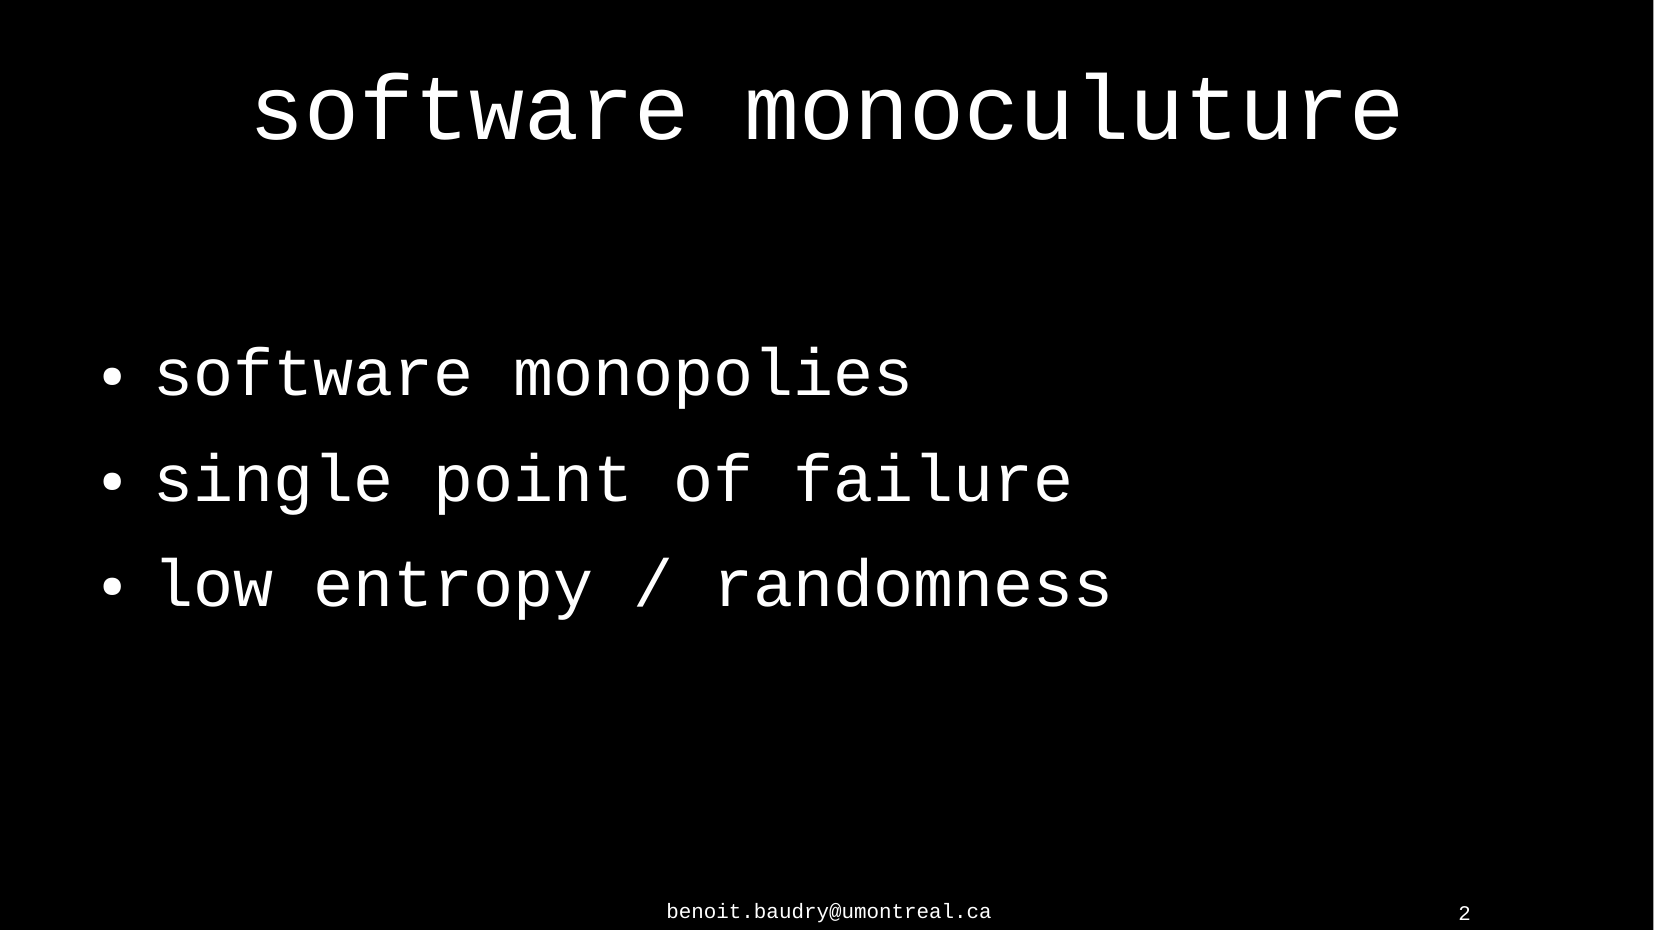

# software monoculuture
software monopolies
single point of failure
low entropy / randomness